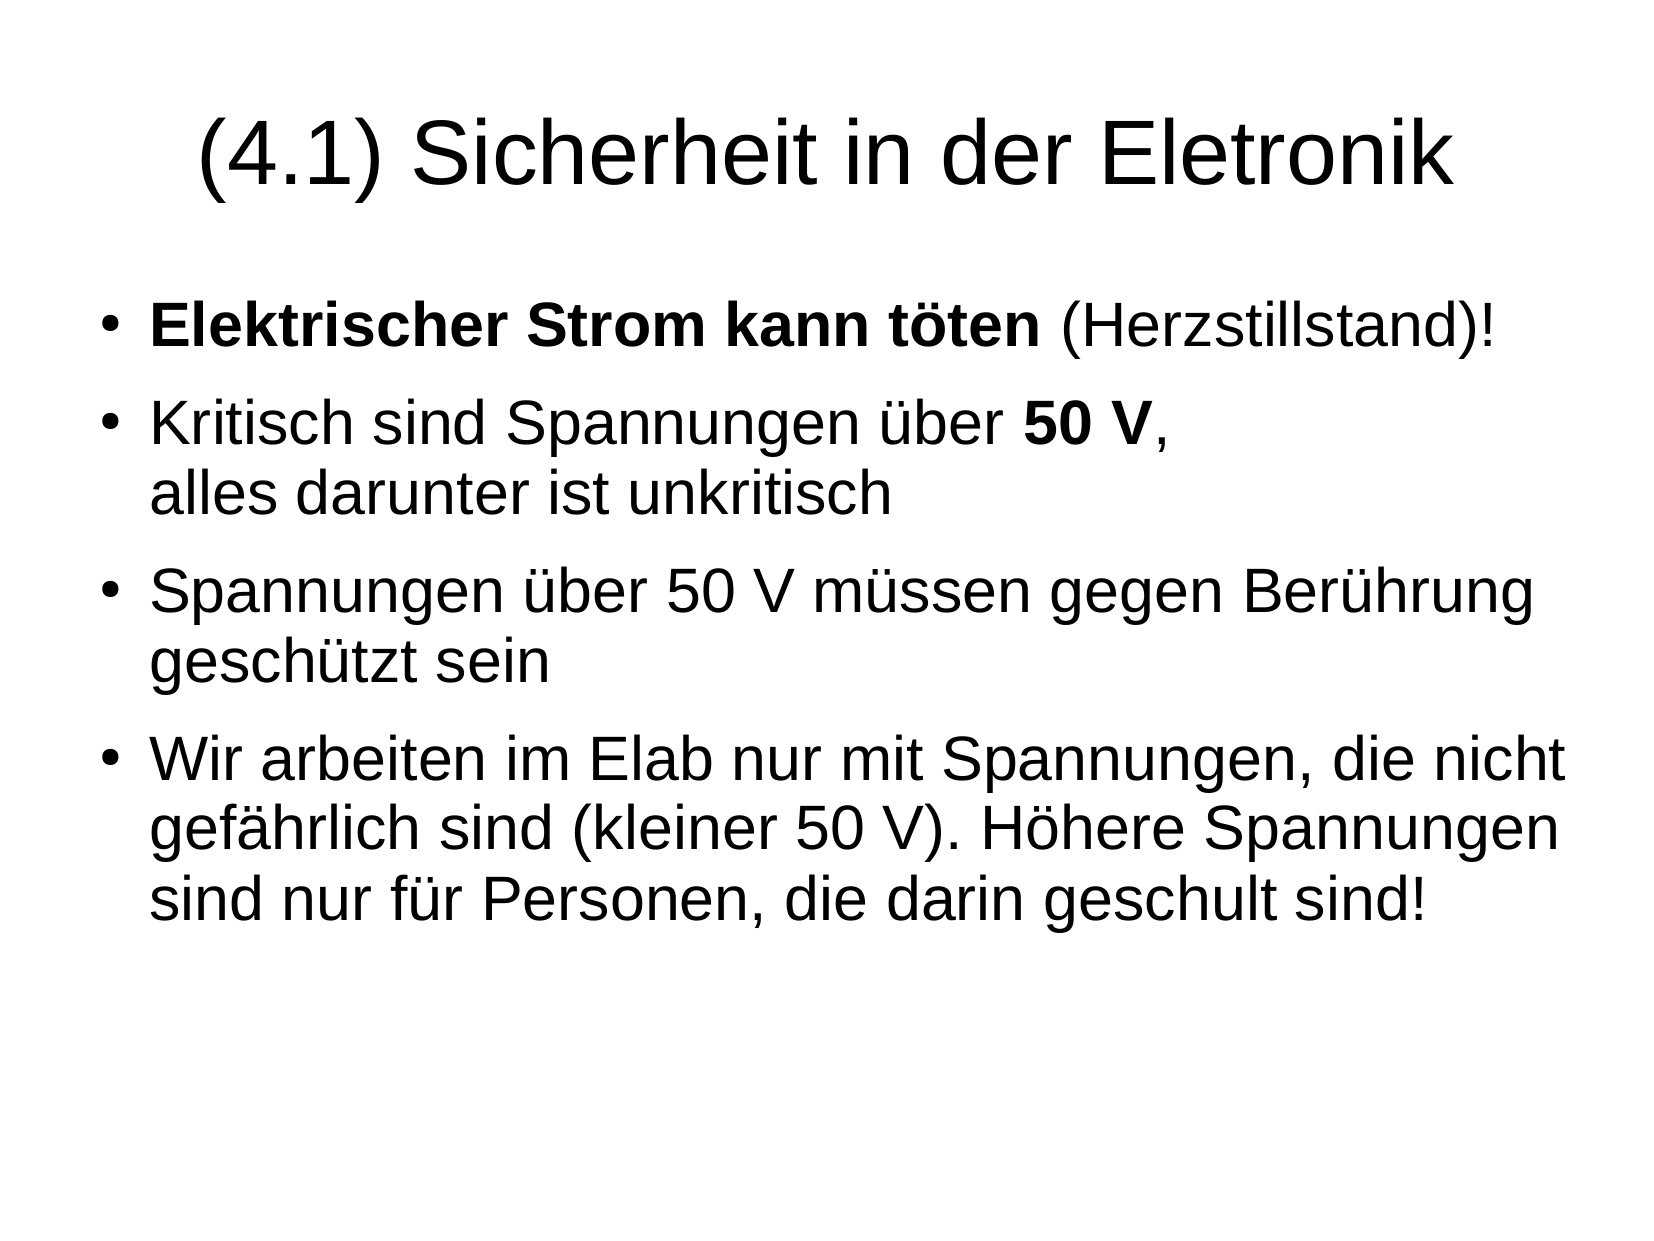

# (4.1) Sicherheit in der Eletronik
Elektrischer Strom kann töten (Herzstillstand)!
Kritisch sind Spannungen über 50 V,
alles darunter ist unkritisch
Spannungen über 50 V müssen gegen Berührung geschützt sein
Wir arbeiten im Elab nur mit Spannungen, die nicht gefährlich sind (kleiner 50 V). Höhere Spannungen sind nur für Personen, die darin geschult sind!